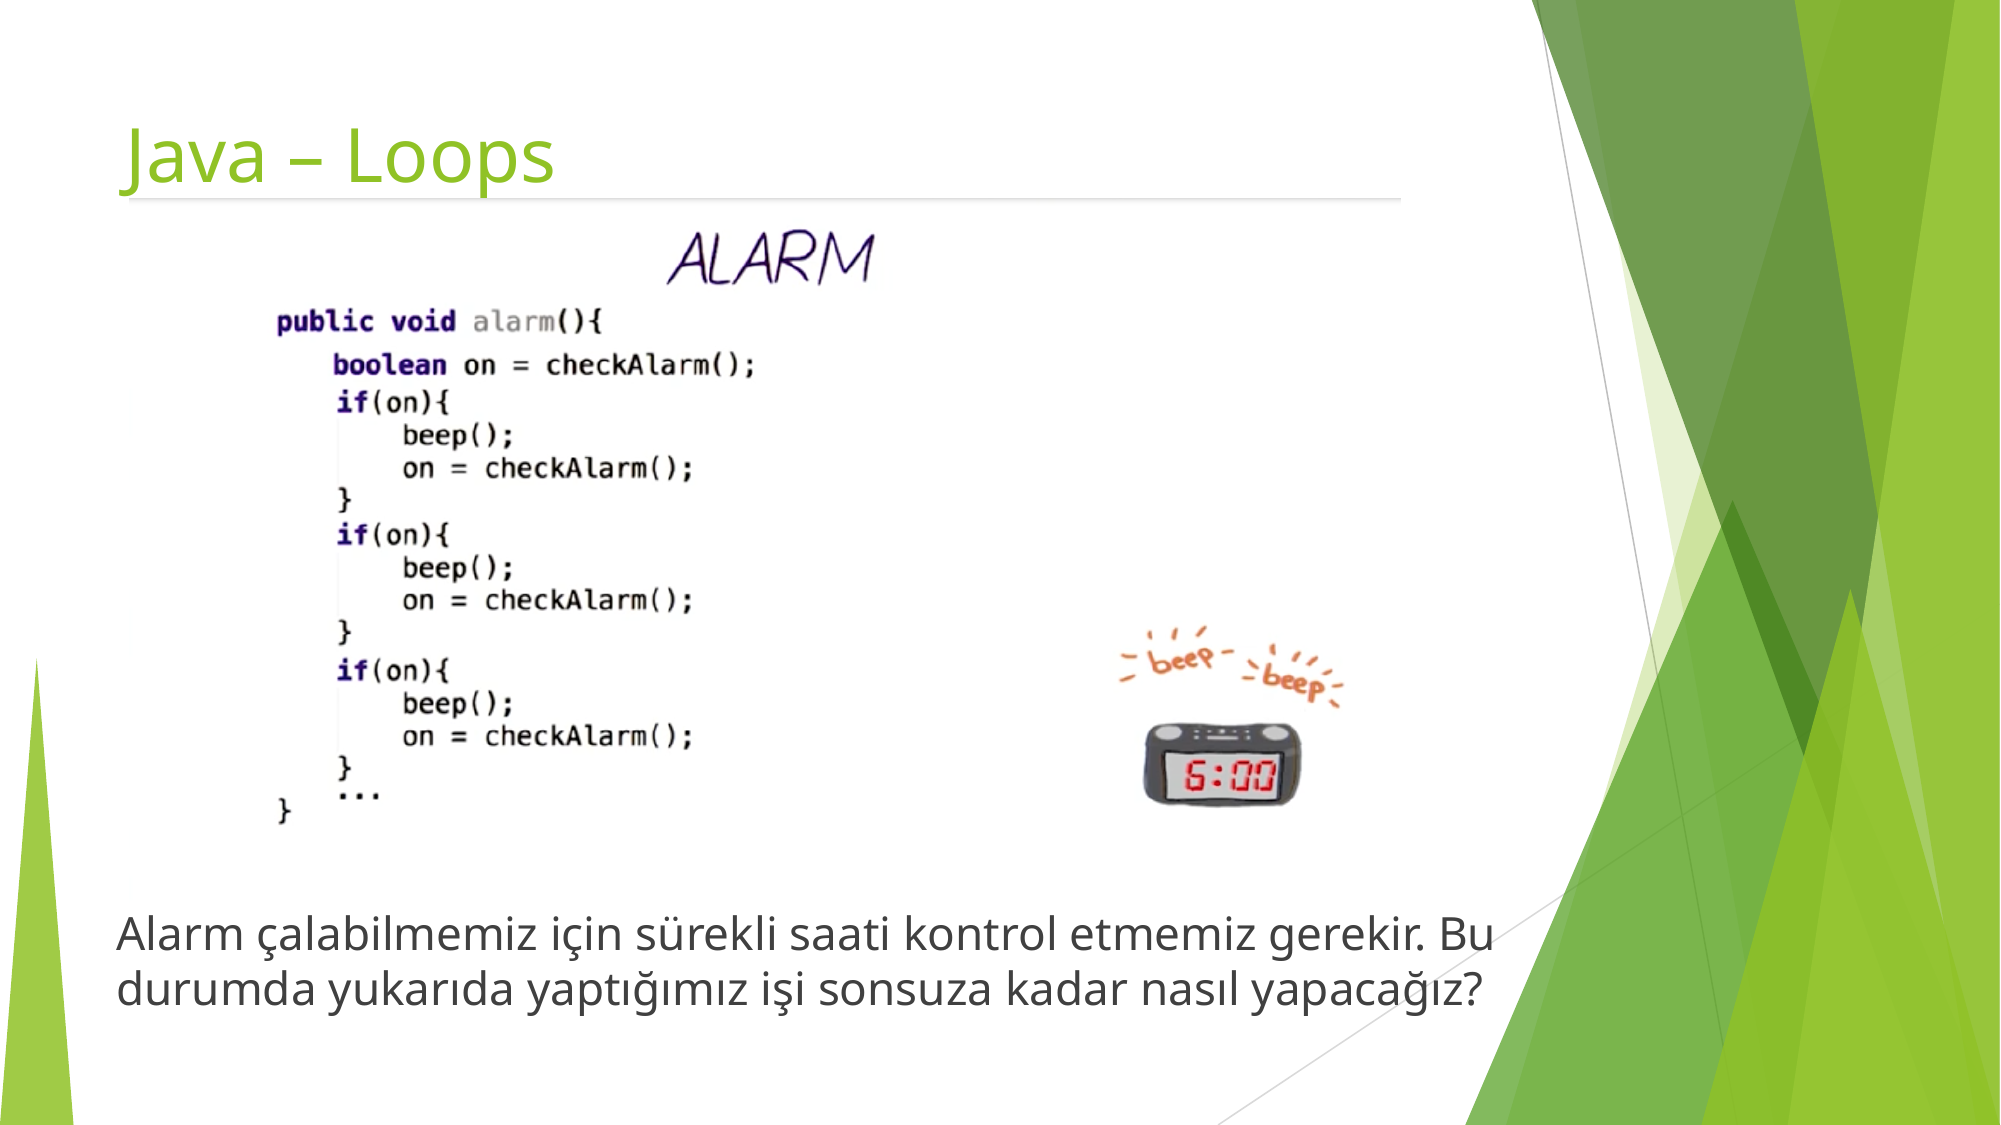

# Java – Loops
Alarm çalabilmemiz için sürekli saati kontrol etmemiz gerekir. Bu durumda yukarıda yaptığımız işi sonsuza kadar nasıl yapacağız?